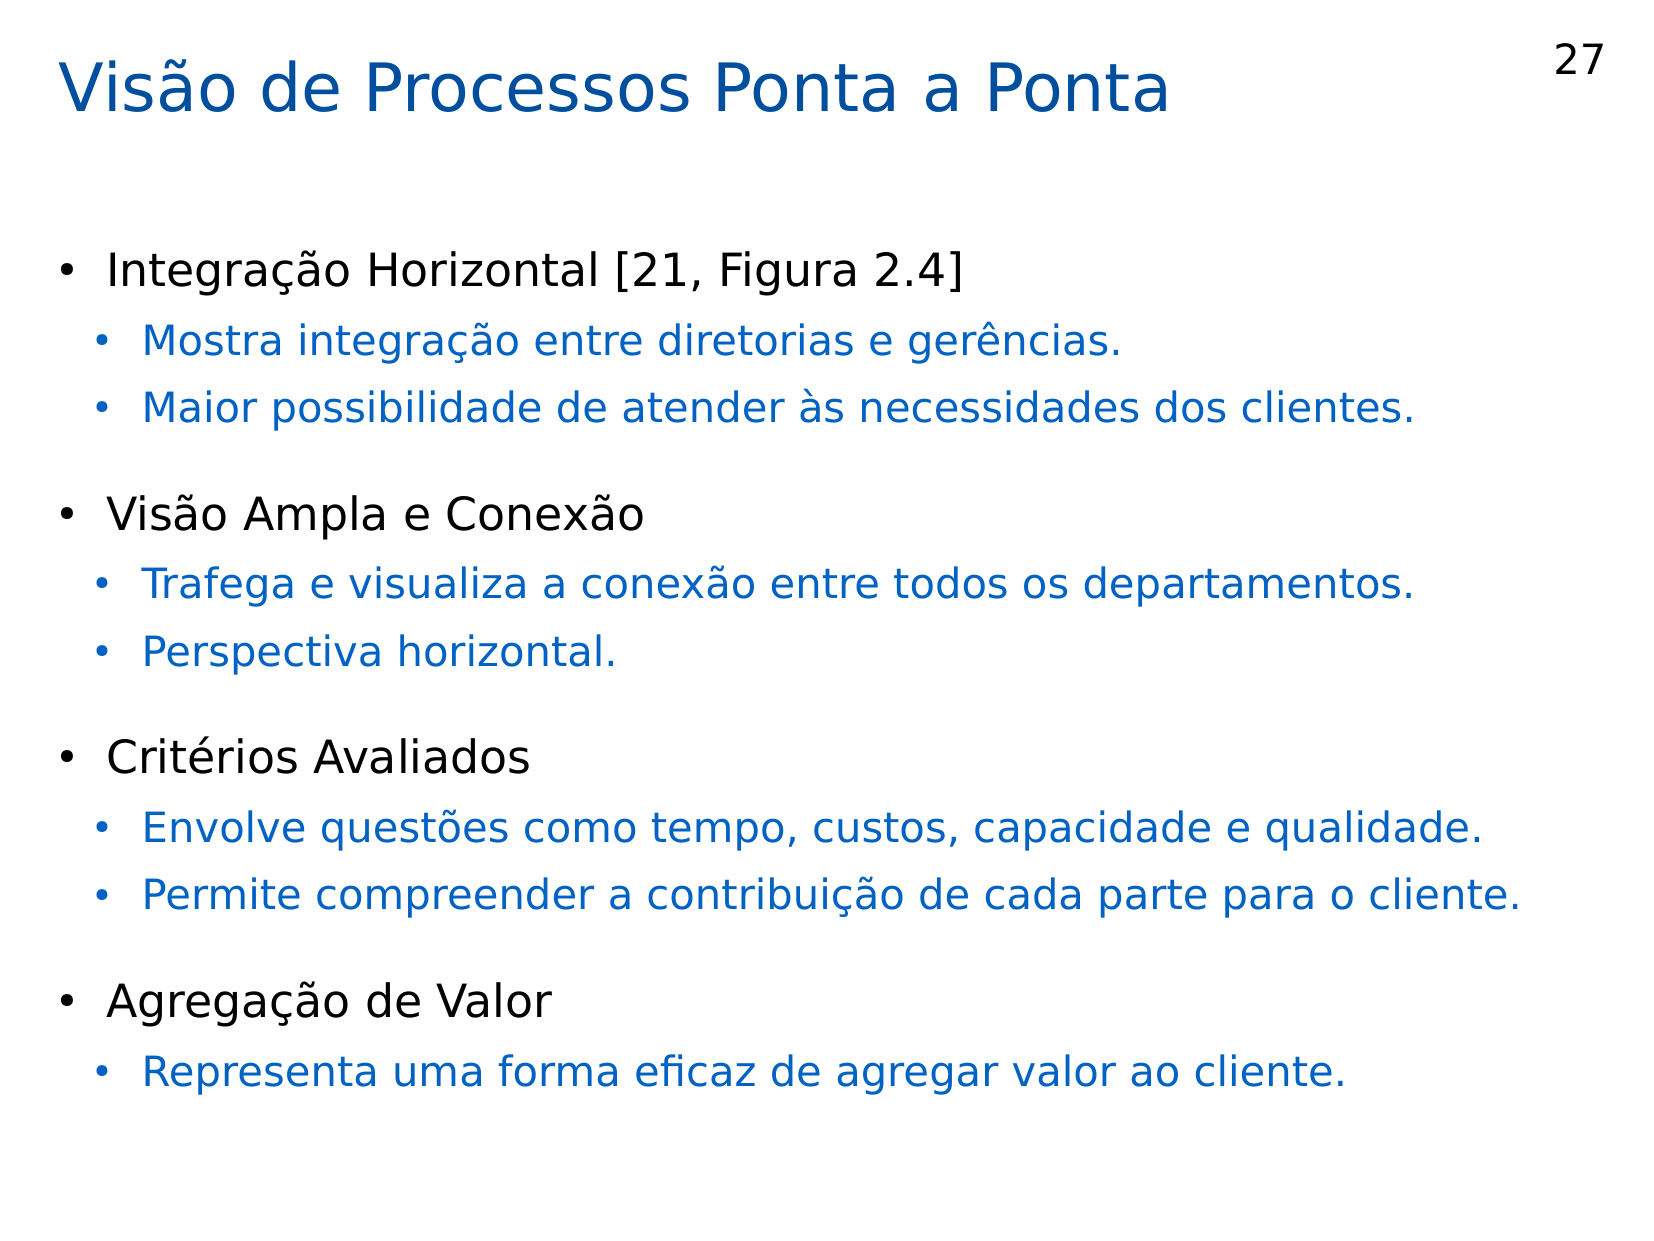

# Visão de Processos Ponta a Ponta
27
Integração Horizontal [21, Figura 2.4]
Mostra integração entre diretorias e gerências.
Maior possibilidade de atender às necessidades dos clientes.
Visão Ampla e Conexão
Trafega e visualiza a conexão entre todos os departamentos.
Perspectiva horizontal.
Critérios Avaliados
Envolve questões como tempo, custos, capacidade e qualidade.
Permite compreender a contribuição de cada parte para o cliente.
Agregação de Valor
Representa uma forma eficaz de agregar valor ao cliente.